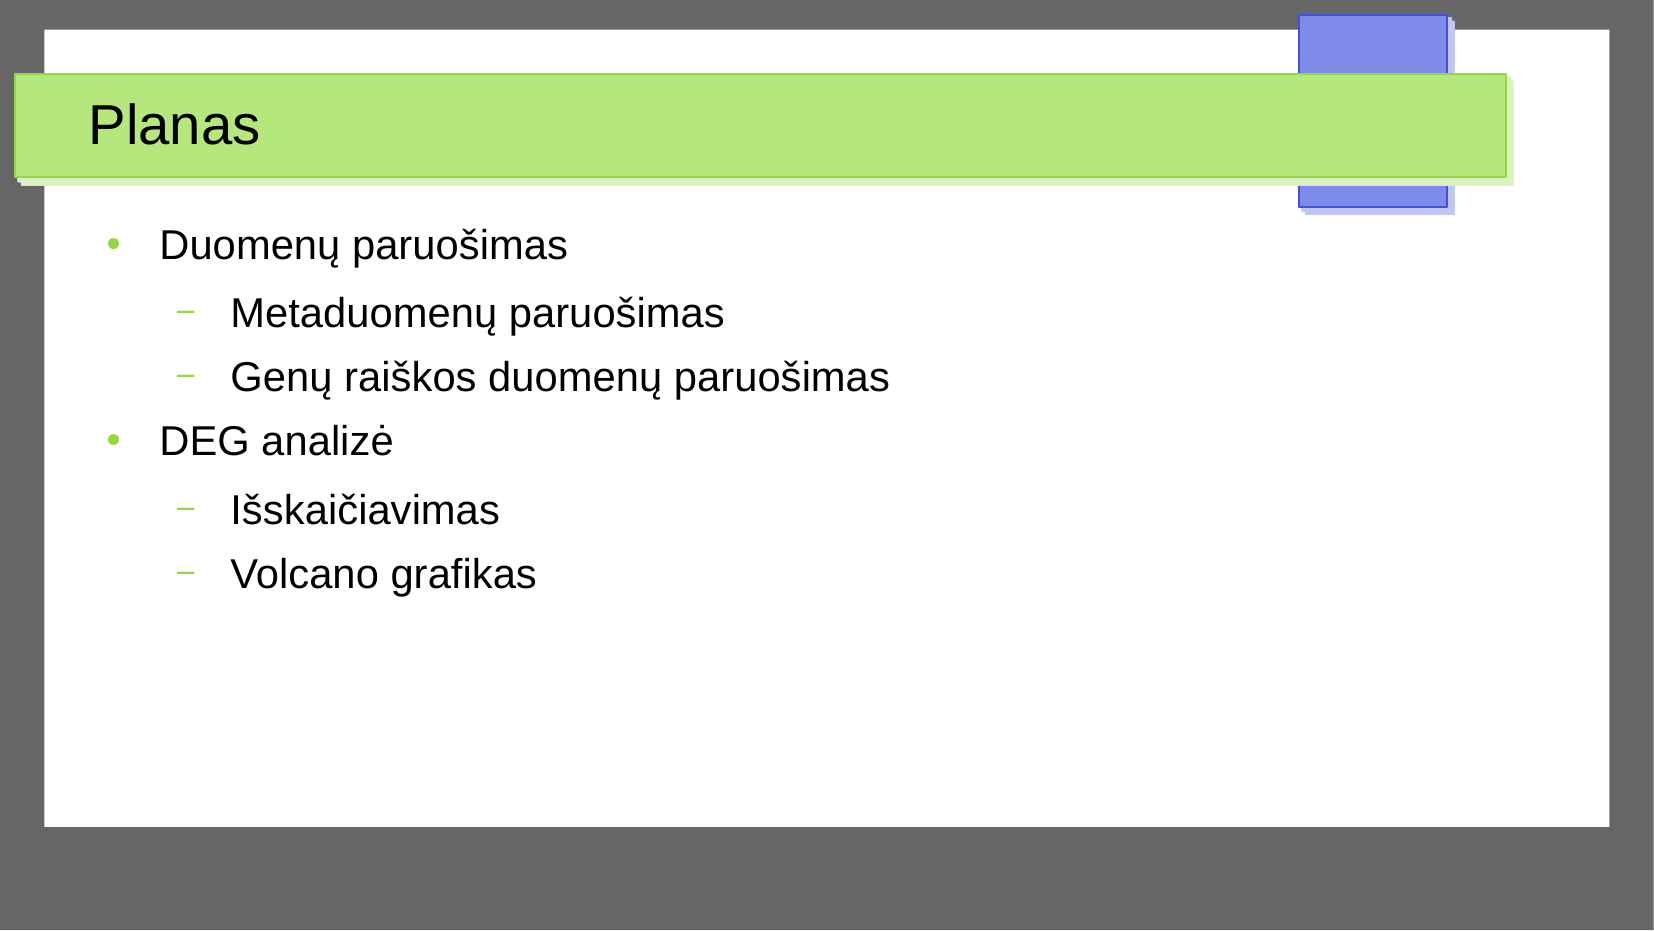

# Planas
Duomenų paruošimas
Metaduomenų paruošimas
Genų raiškos duomenų paruošimas
DEG analizė
Išskaičiavimas
Volcano grafikas